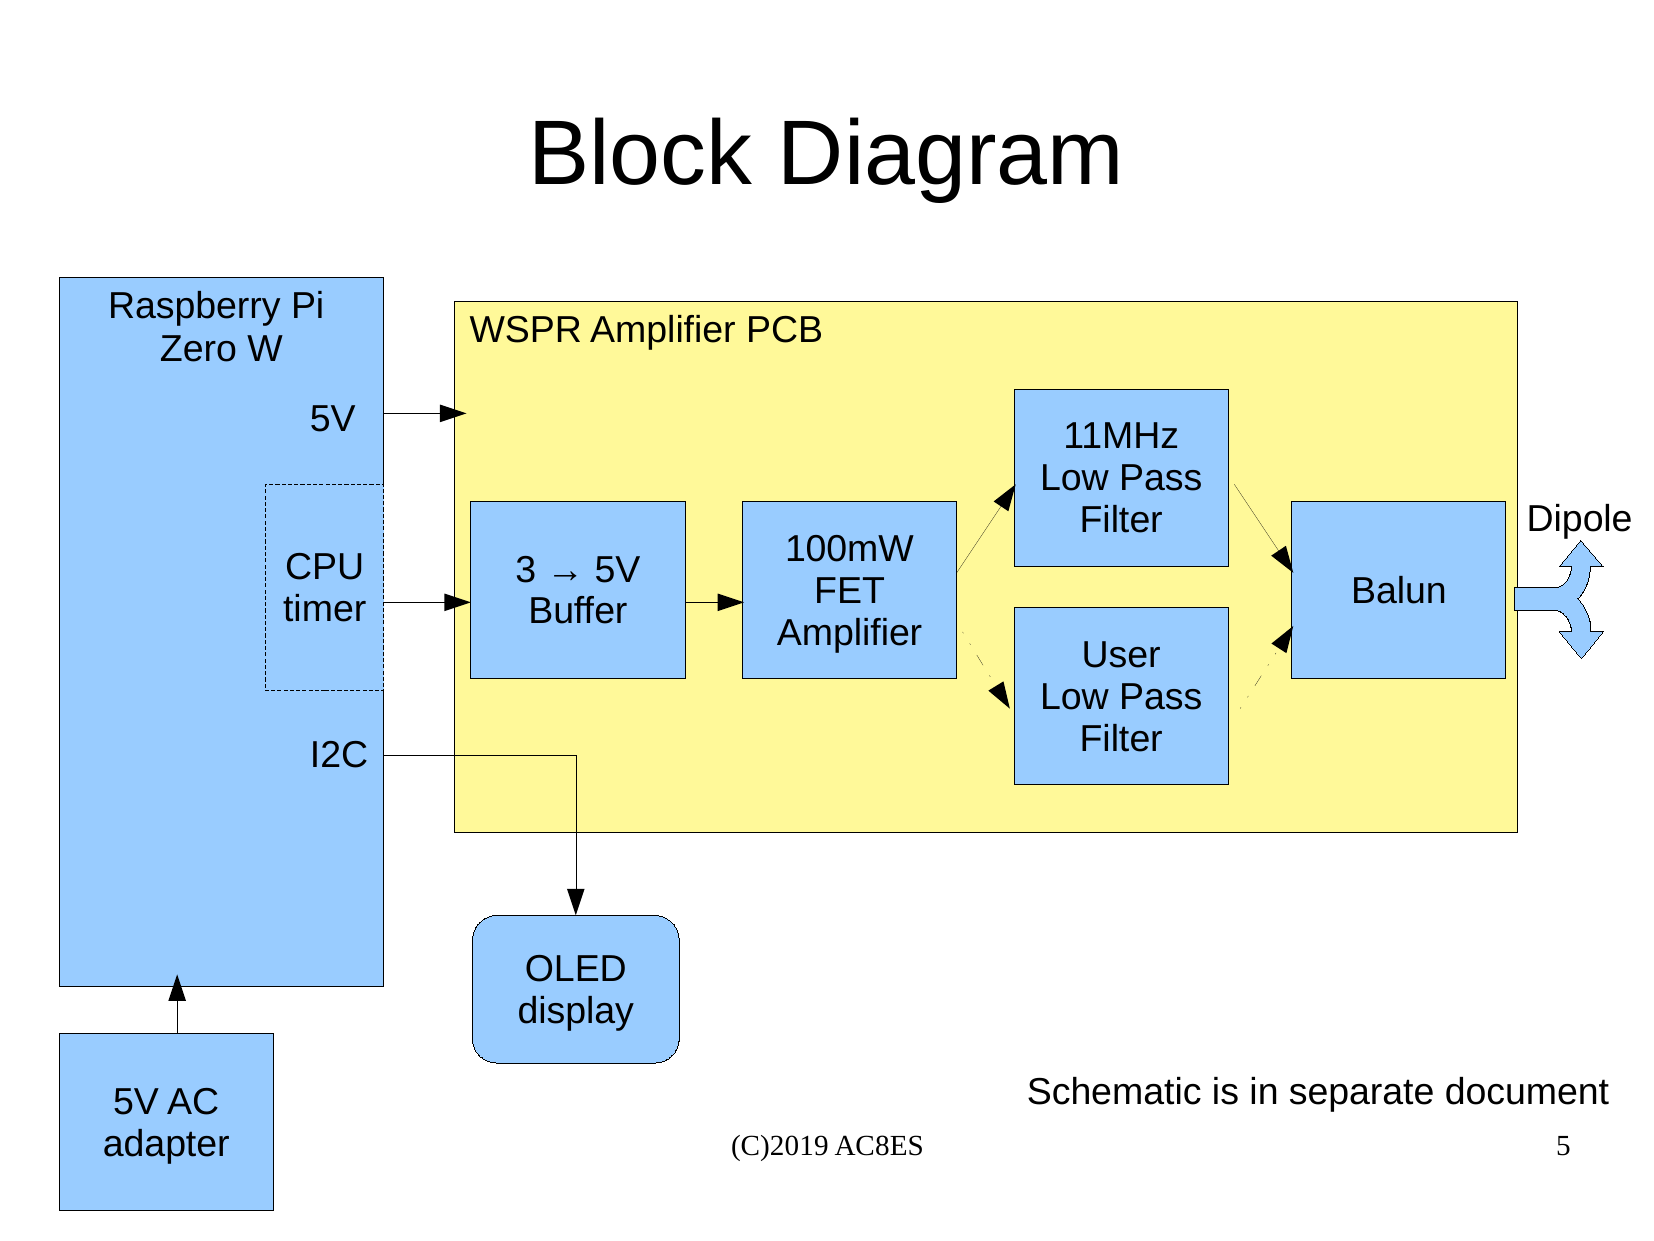

# Block Diagram
Raspberry Pi
Zero W
WSPR Amplifier PCB
11MHz
Low Pass
Filter
5V
CPU
timer
Dipole
3 → 5V
Buffer
100mW
FET
Amplifier
Balun
User
Low Pass
Filter
I2C
OLED
display
5V AC
adapter
Schematic is in separate document
(C)2019 AC8ES
5